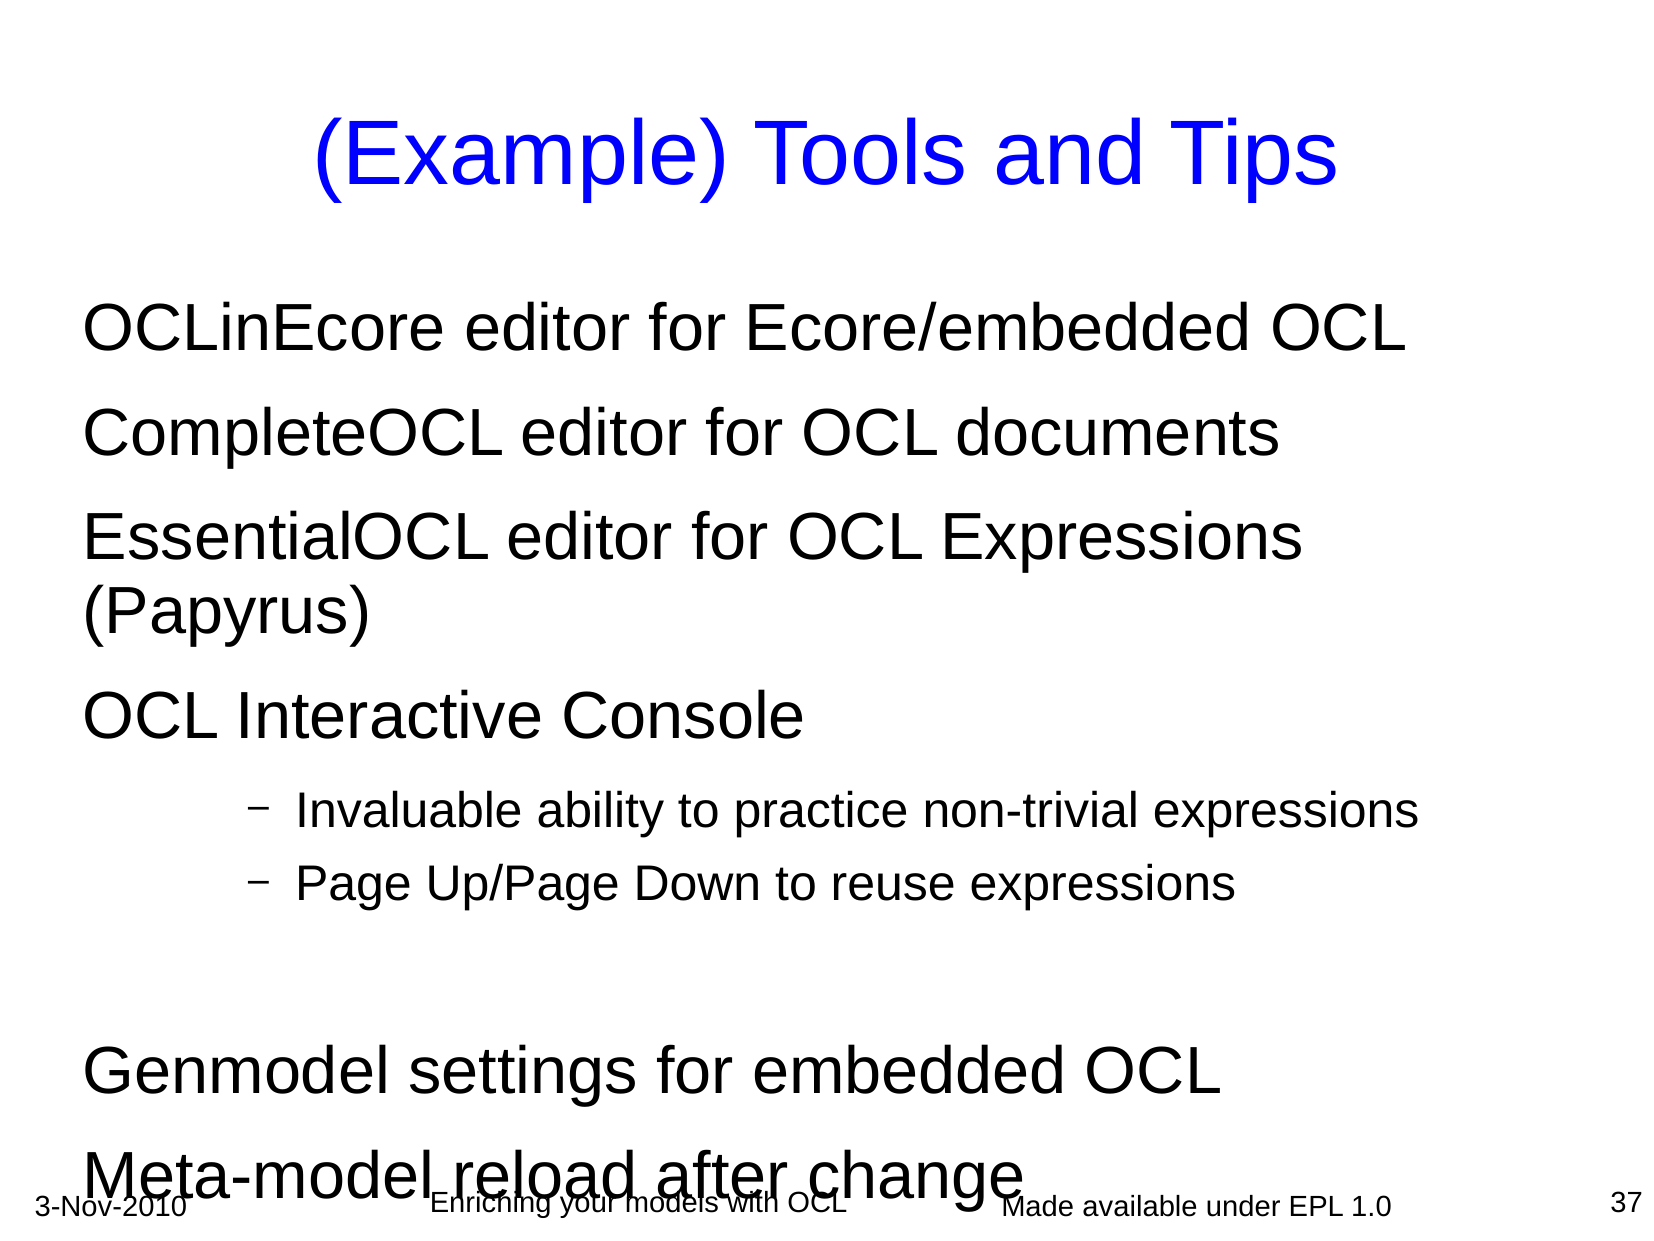

# (Example) Tools and Tips
OCLinEcore editor for Ecore/embedded OCL
CompleteOCL editor for OCL documents
EssentialOCL editor for OCL Expressions (Papyrus)
OCL Interactive Console
Invaluable ability to practice non-trivial expressions
Page Up/Page Down to reuse expressions
Genmodel settings for embedded OCL
Meta-model reload after change
Enriching your models with OCL
37
3-Nov-2010